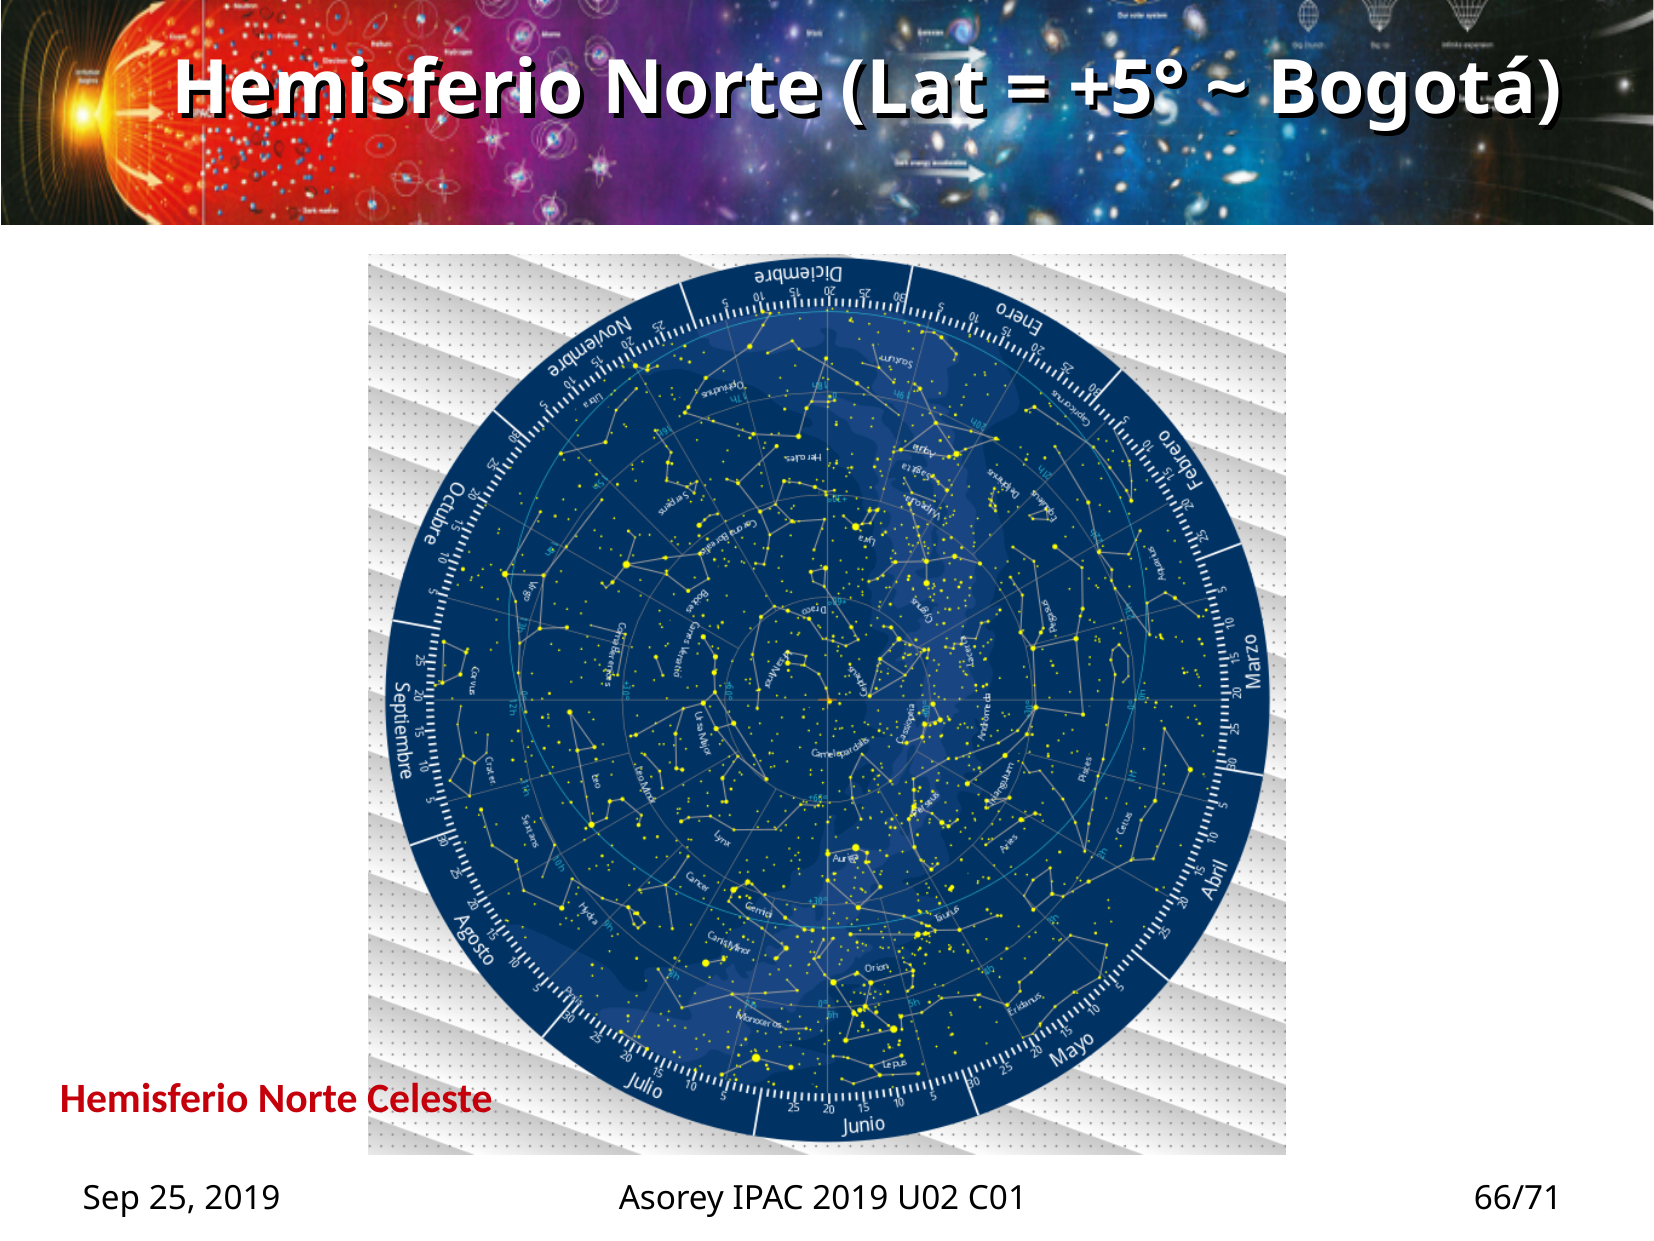

# Hemisferio Norte (Lat = +5° ~ Bogotá)
Hemisferio Norte Celeste
Sep 25, 2019
Asorey IPAC 2019 U02 C01
66